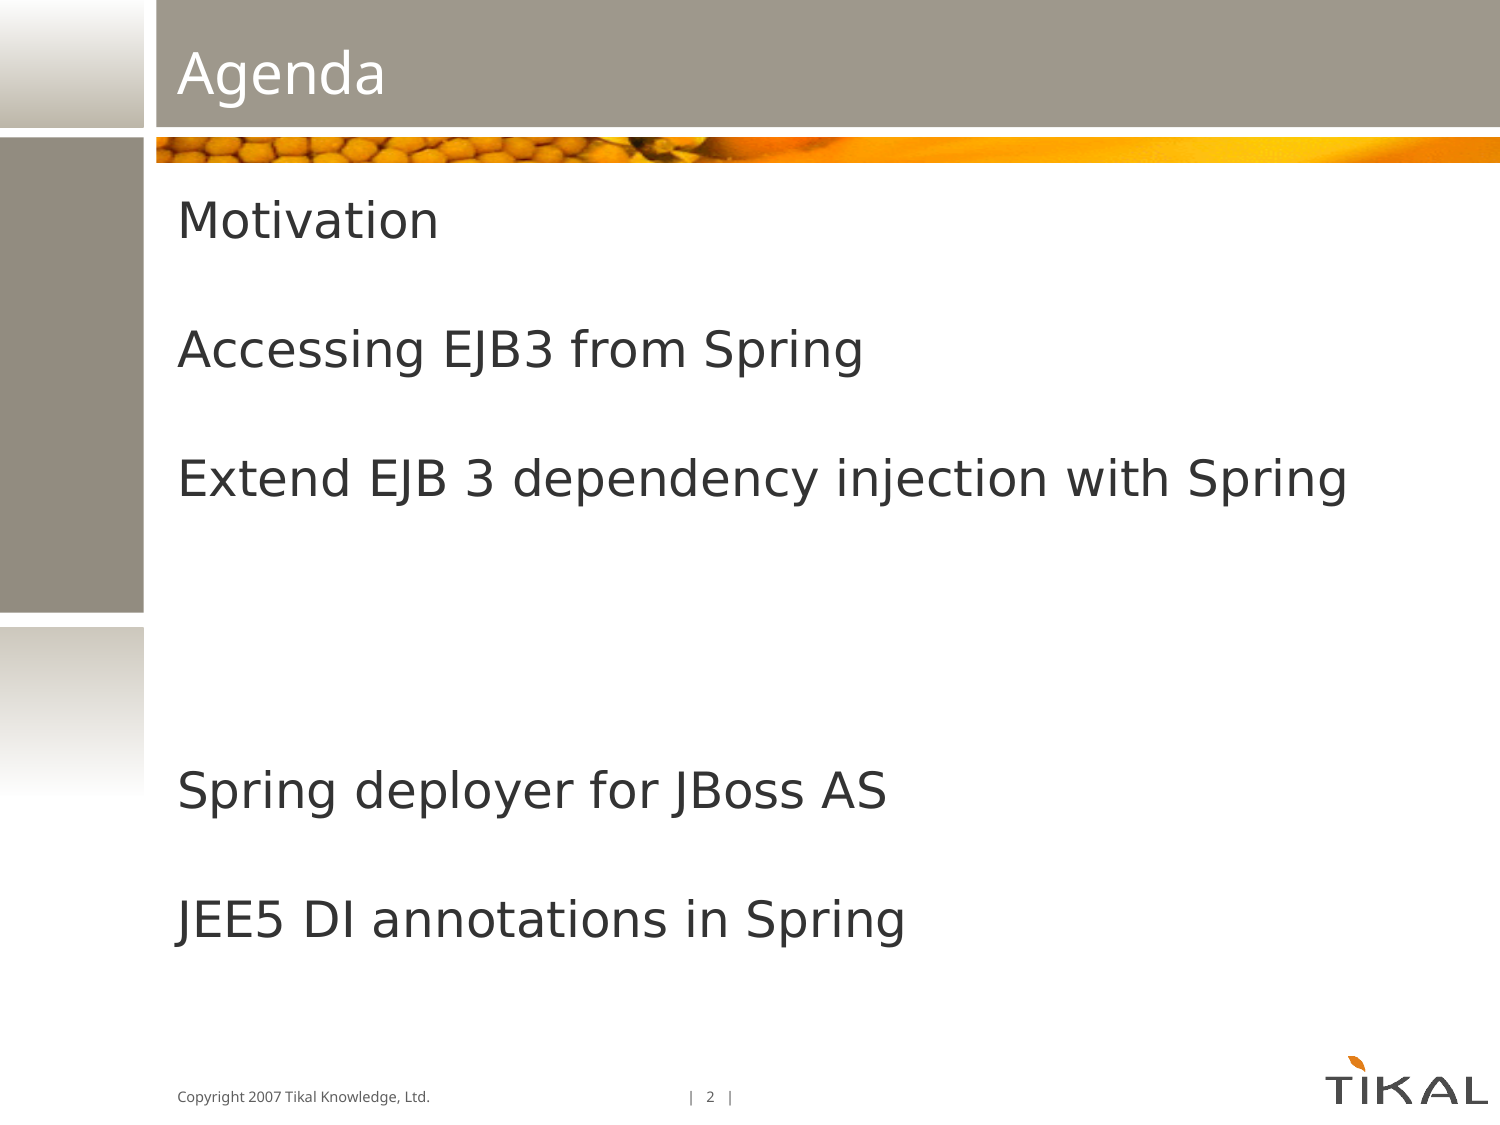

# Agenda
Motivation
Accessing EJB3 from Spring
Extend EJB 3 dependency injection with Spring
Spring deployer for JBoss AS
JEE5 DI annotations in Spring